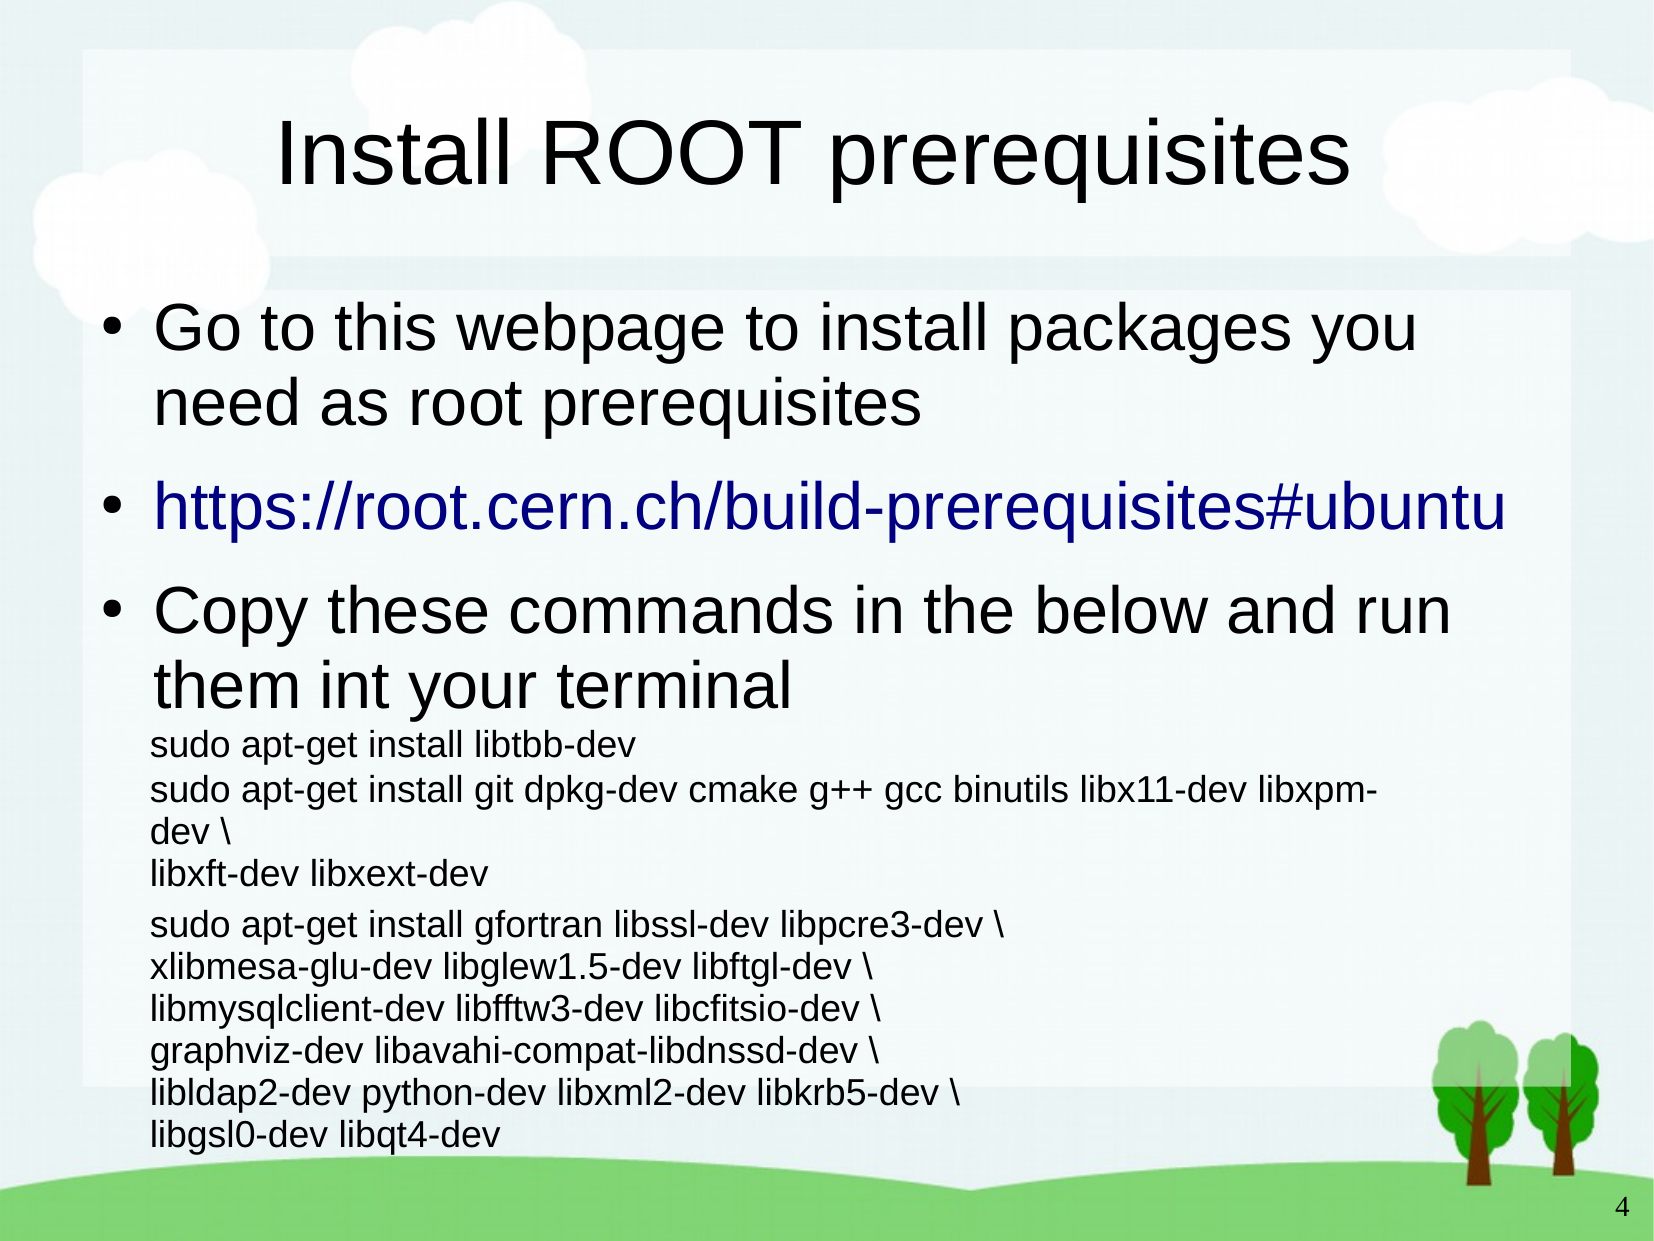

# Install ROOT prerequisites
Go to this webpage to install packages you need as root prerequisites
https://root.cern.ch/build-prerequisites#ubuntu
Copy these commands in the below and run them int your terminal
sudo apt-get install libtbb-dev
sudo apt-get install git dpkg-dev cmake g++ gcc binutils libx11-dev libxpm-dev \
libxft-dev libxext-dev
sudo apt-get install gfortran libssl-dev libpcre3-dev \
xlibmesa-glu-dev libglew1.5-dev libftgl-dev \
libmysqlclient-dev libfftw3-dev libcfitsio-dev \
graphviz-dev libavahi-compat-libdnssd-dev \
libldap2-dev python-dev libxml2-dev libkrb5-dev \
libgsl0-dev libqt4-dev
4